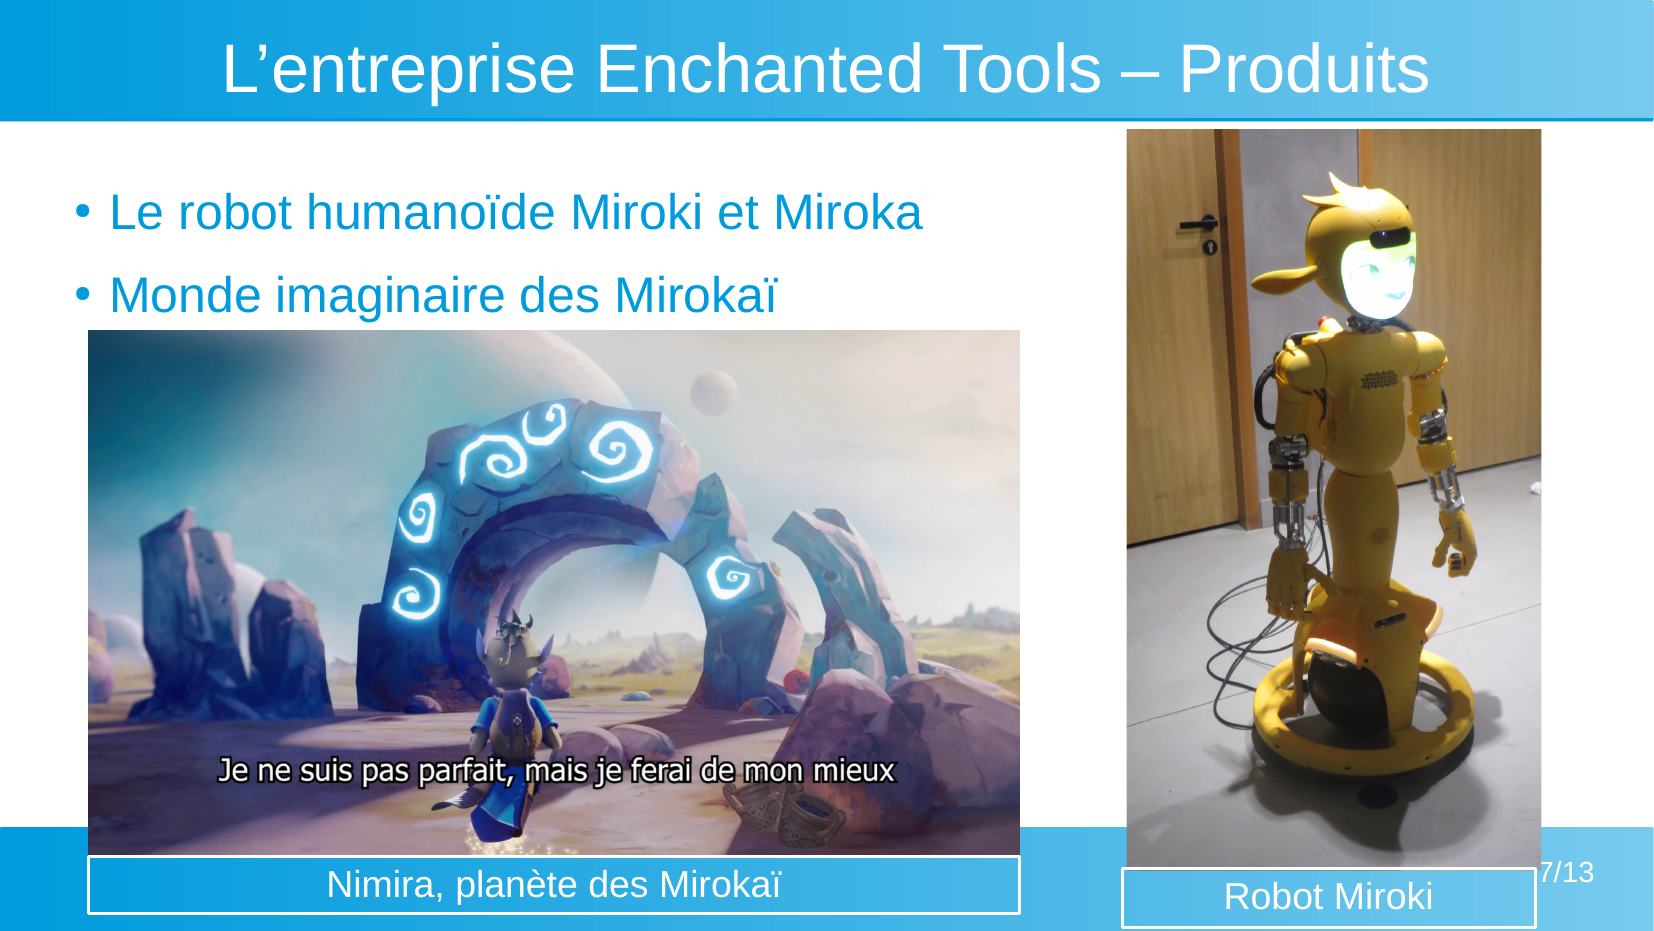

# L’entreprise Enchanted Tools – Produits
Le robot humanoïde Miroki et Miroka
Monde imaginaire des Mirokaï
Nimira, planète des Mirokaï
7
Robot Miroki